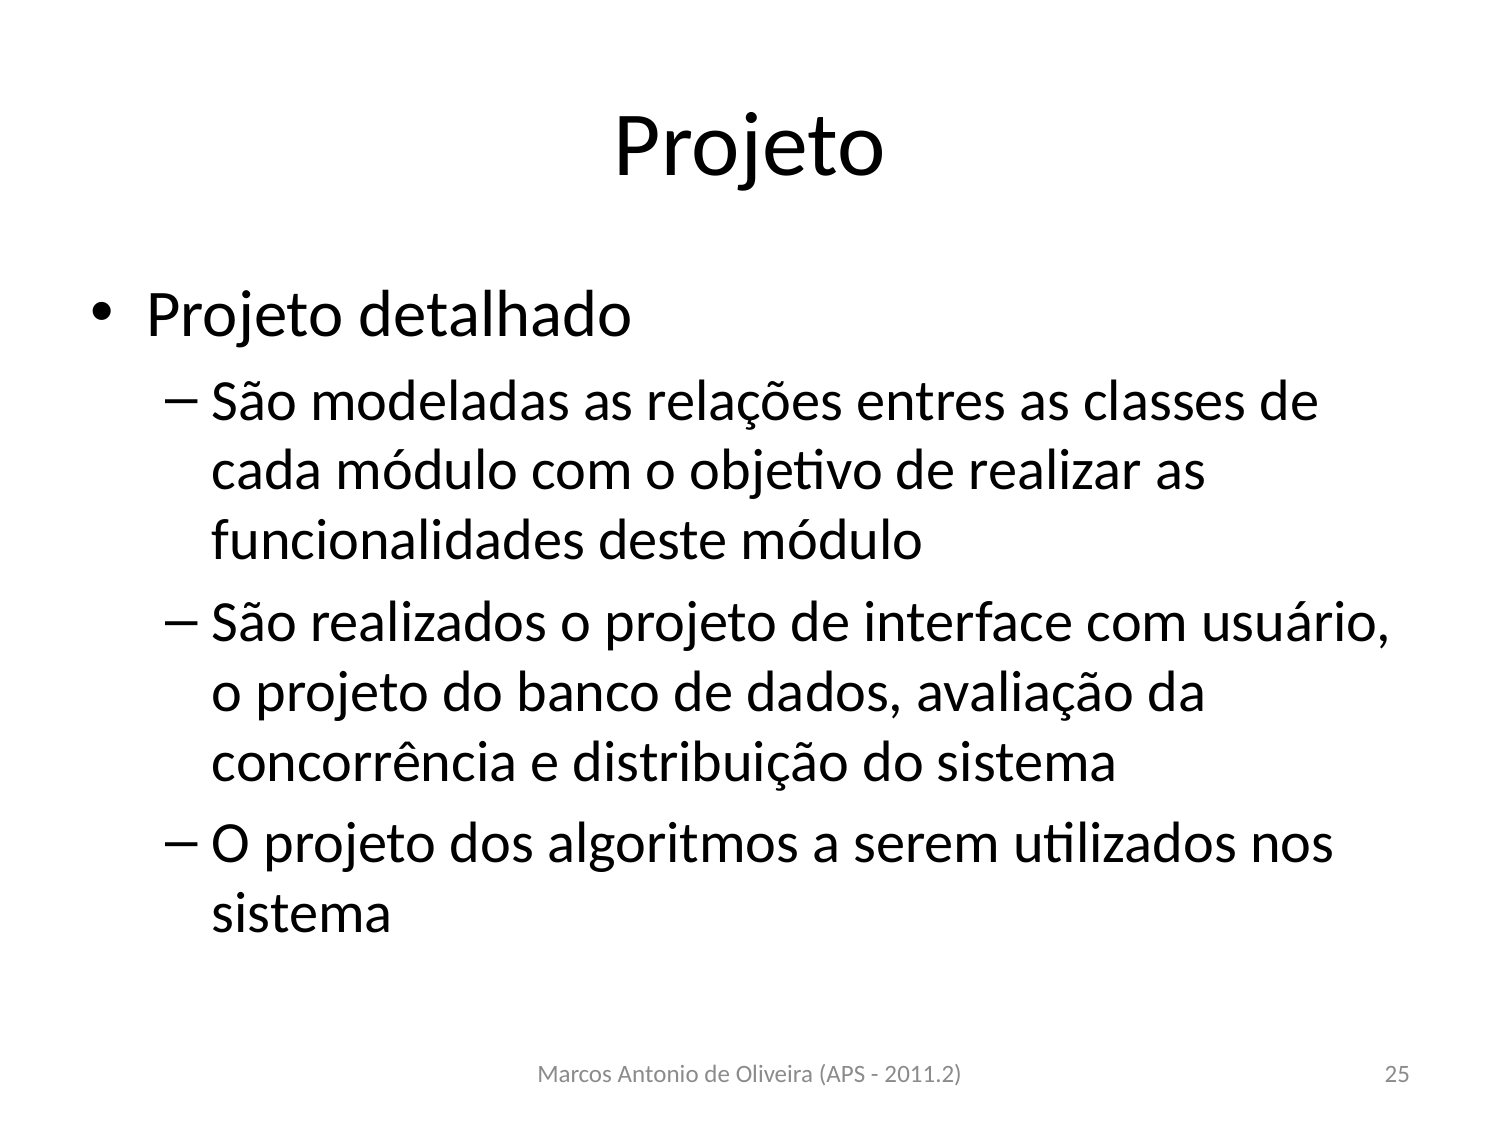

# Projeto
Projeto detalhado
São modeladas as relações entres as classes de cada módulo com o objetivo de realizar as funcionalidades deste módulo
São realizados o projeto de interface com usuário, o projeto do banco de dados, avaliação da concorrência e distribuição do sistema
O projeto dos algoritmos a serem utilizados nos sistema
Marcos Antonio de Oliveira (APS - 2011.2)